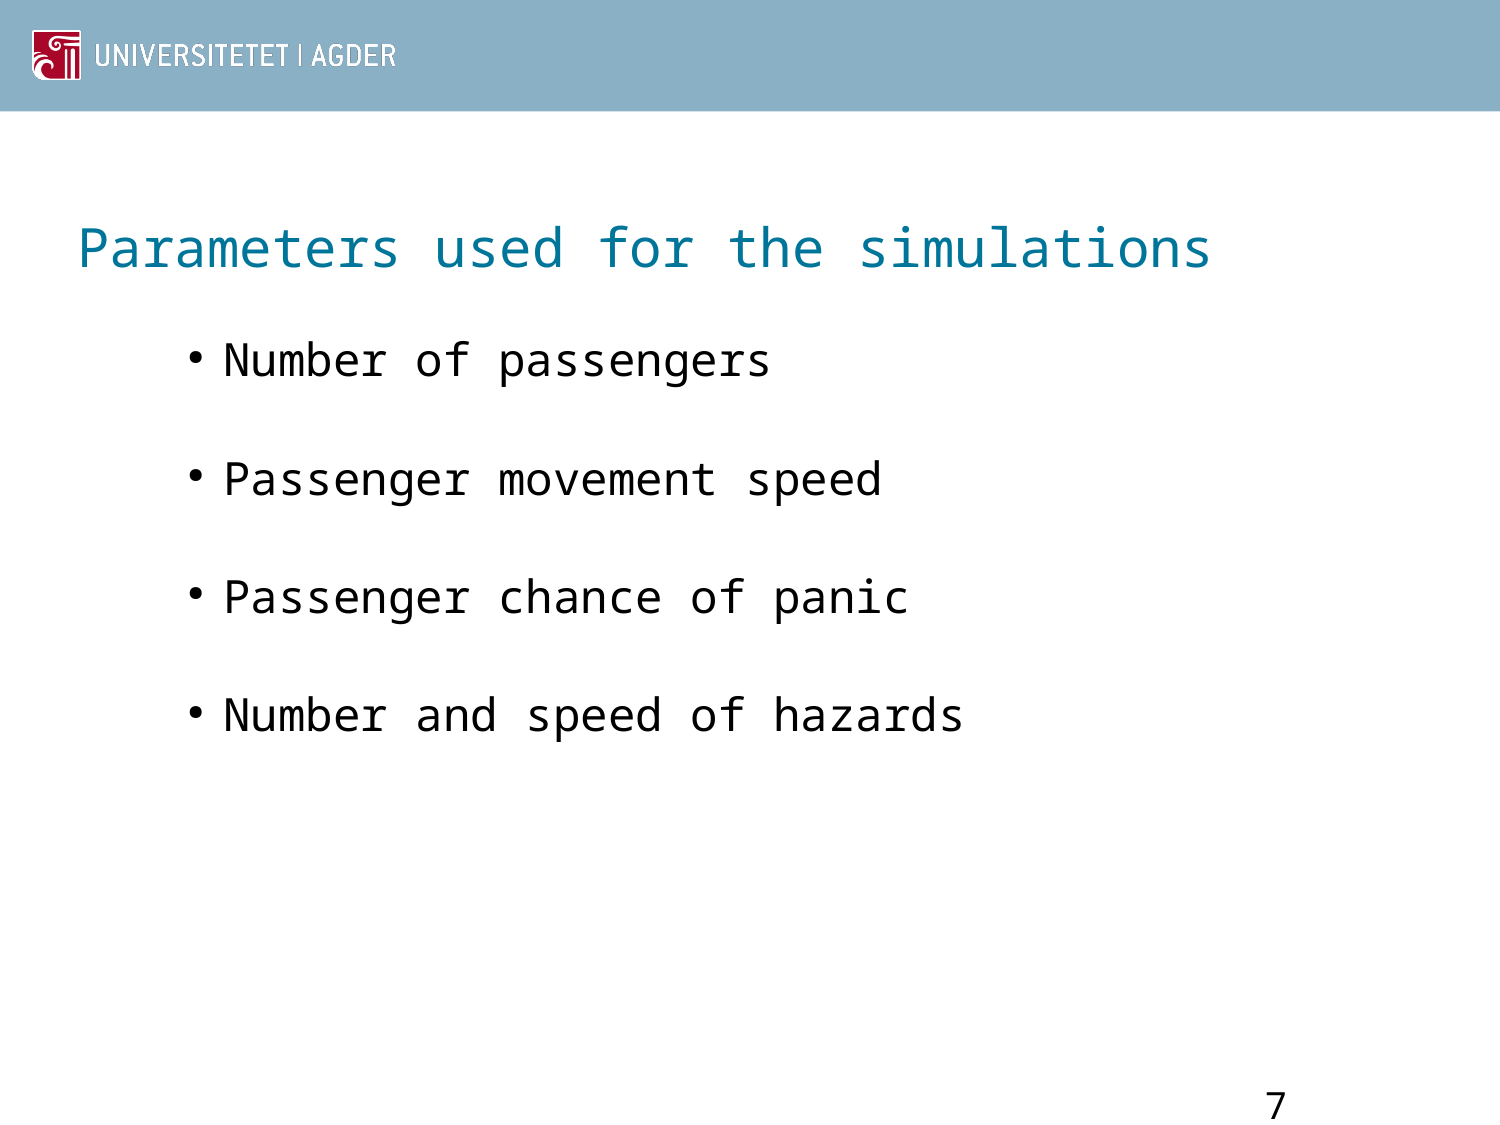

# Parameters used for the simulations
Number of passengers
Passenger movement speed
Passenger chance of panic
Number and speed of hazards
7